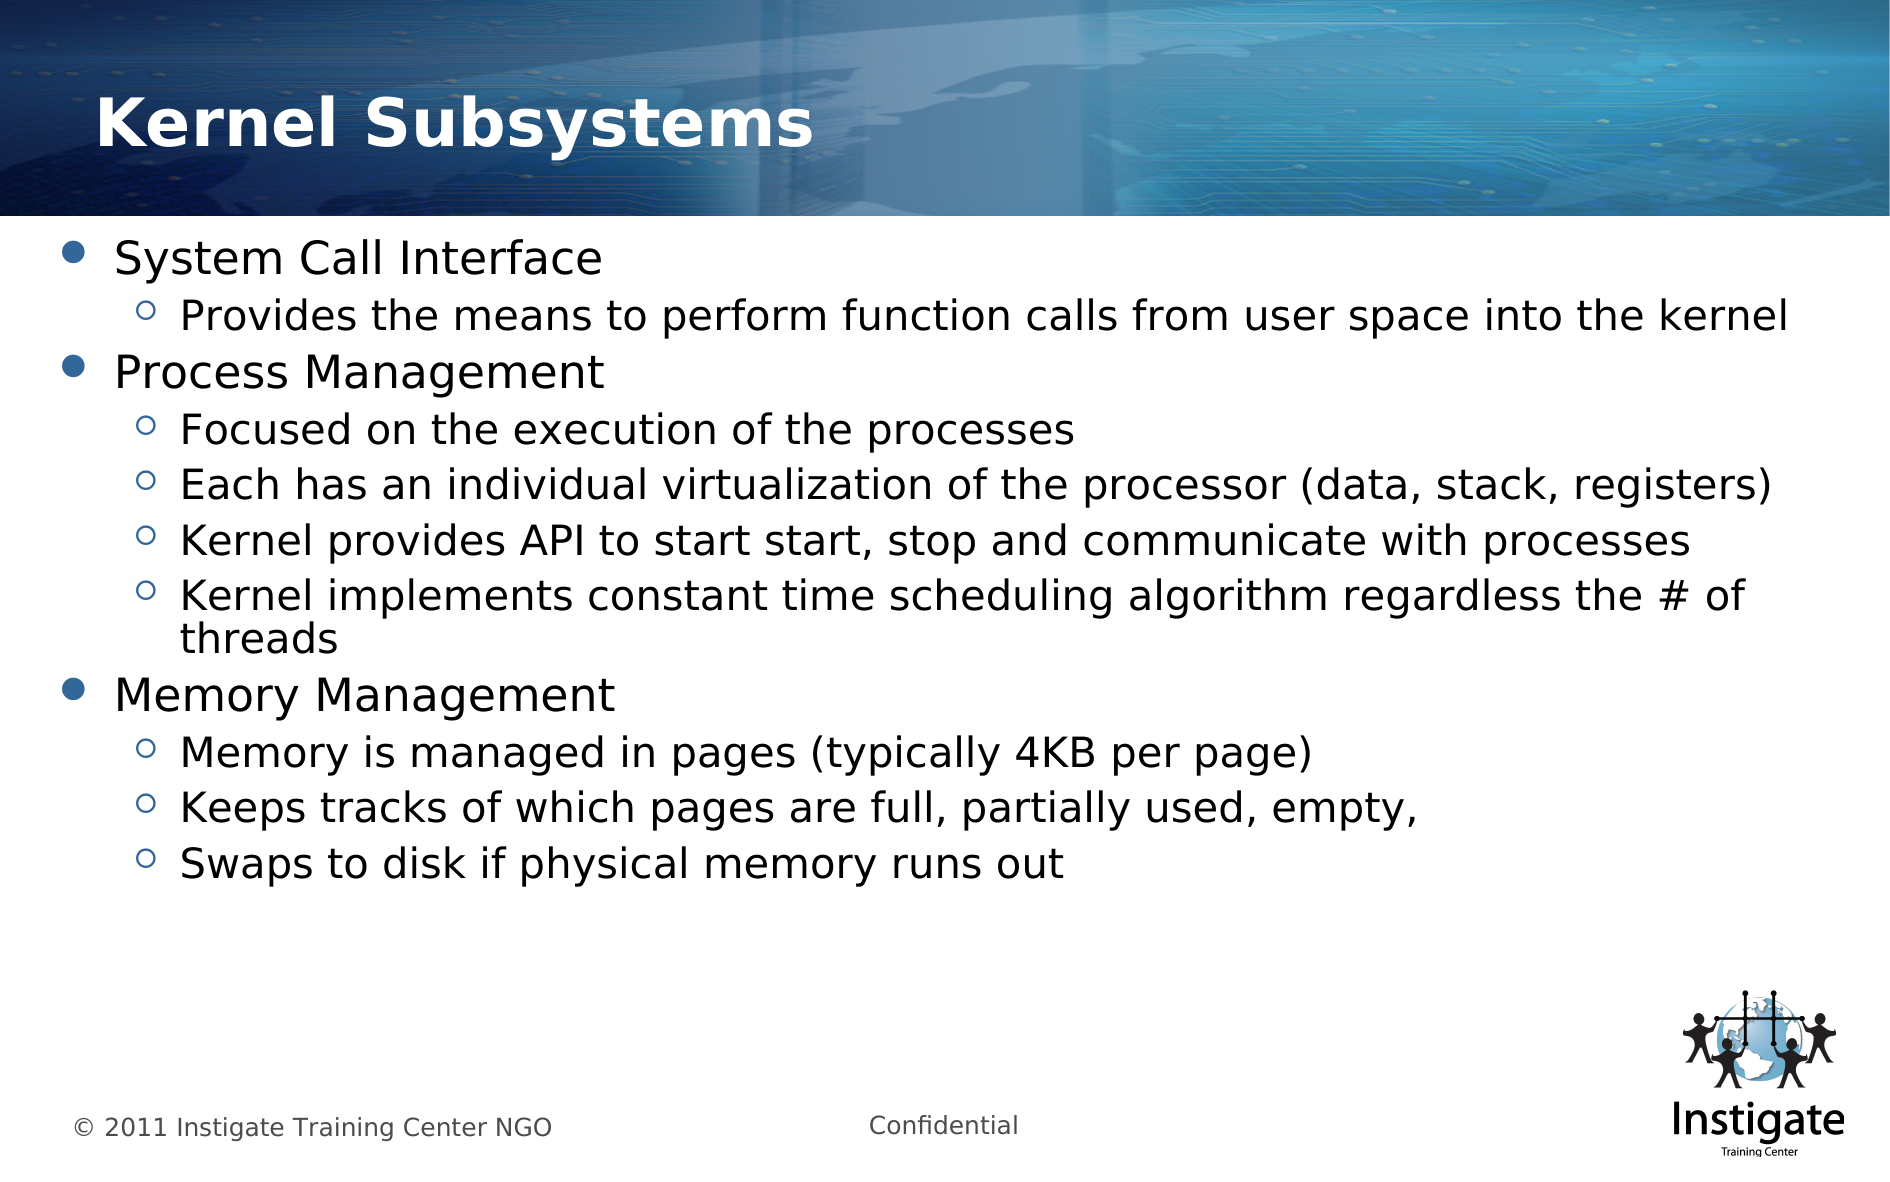

# Kernel Subsystems
System Call Interface
Provides the means to perform function calls from user space into the kernel
Process Management
Focused on the execution of the processes
Each has an individual virtualization of the processor (data, stack, registers)
Kernel provides API to start start, stop and communicate with processes
Kernel implements constant time scheduling algorithm regardless the # of threads
Memory Management
Memory is managed in pages (typically 4KB per page)
Keeps tracks of which pages are full, partially used, empty,
Swaps to disk if physical memory runs out